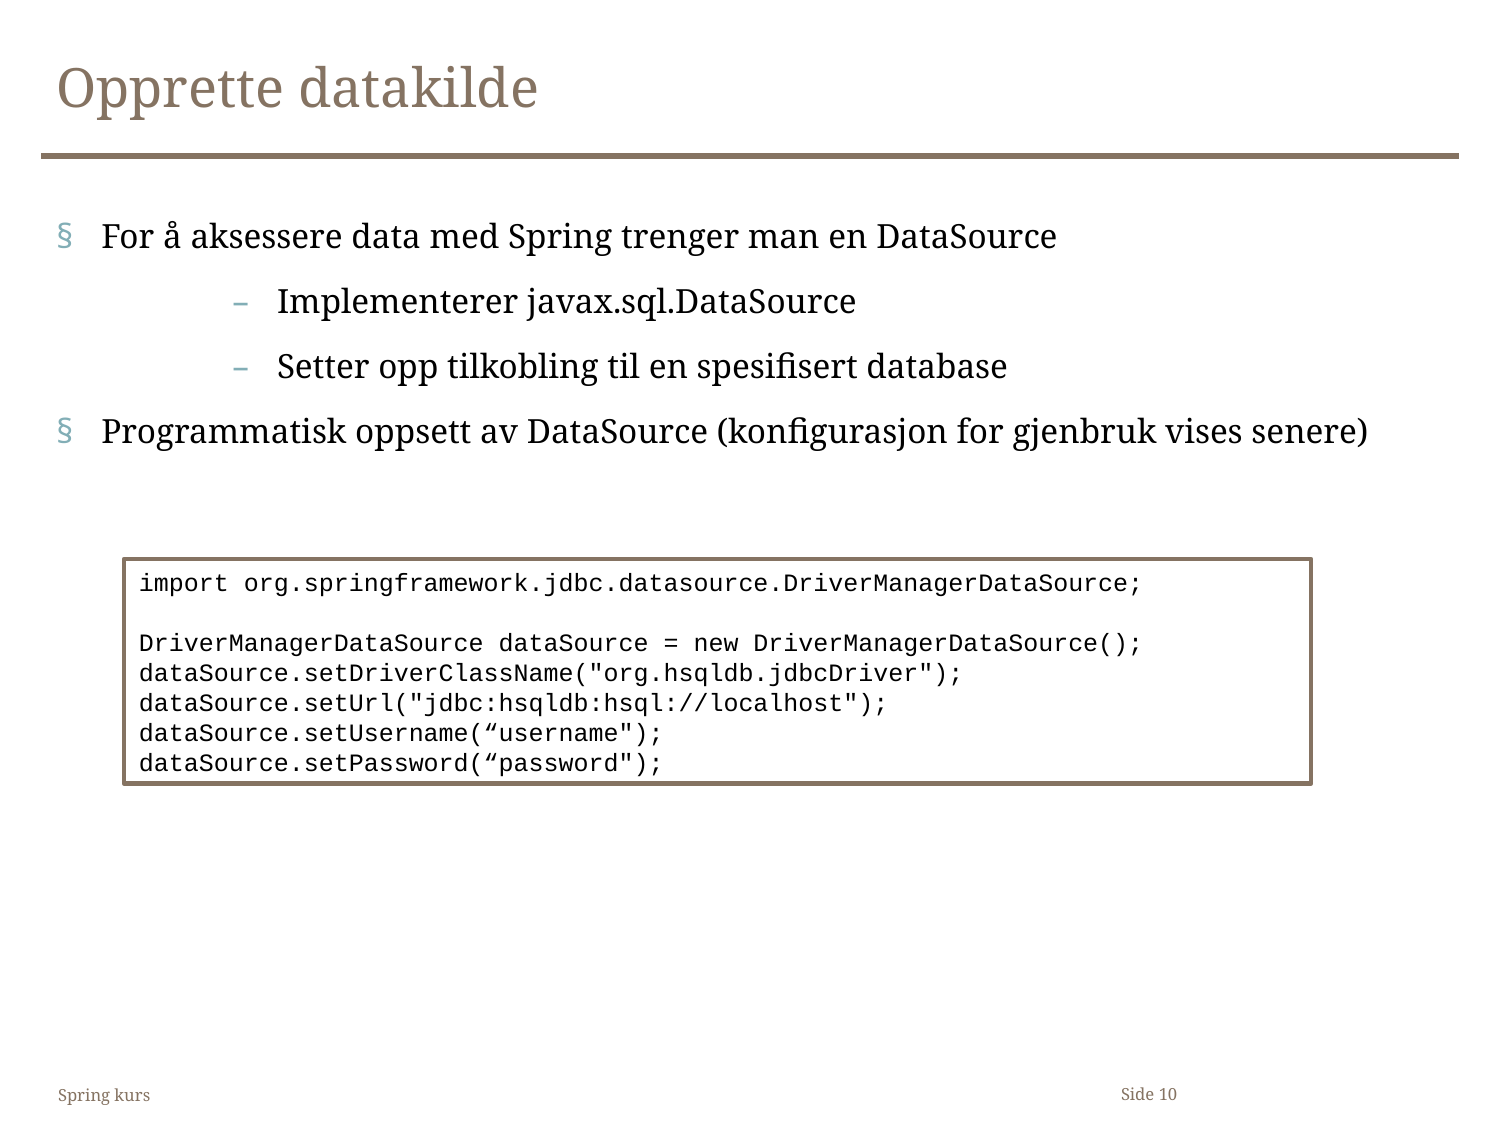

# Opprette datakilde
For å aksessere data med Spring trenger man en DataSource
Implementerer javax.sql.DataSource
Setter opp tilkobling til en spesifisert database
Programmatisk oppsett av DataSource (konfigurasjon for gjenbruk vises senere)
import org.springframework.jdbc.datasource.DriverManagerDataSource;
DriverManagerDataSource dataSource = new DriverManagerDataSource(); dataSource.setDriverClassName("org.hsqldb.jdbcDriver"); dataSource.setUrl("jdbc:hsqldb:hsql://localhost"); dataSource.setUsername(“username");
dataSource.setPassword(“password");
Spring kurs
Side